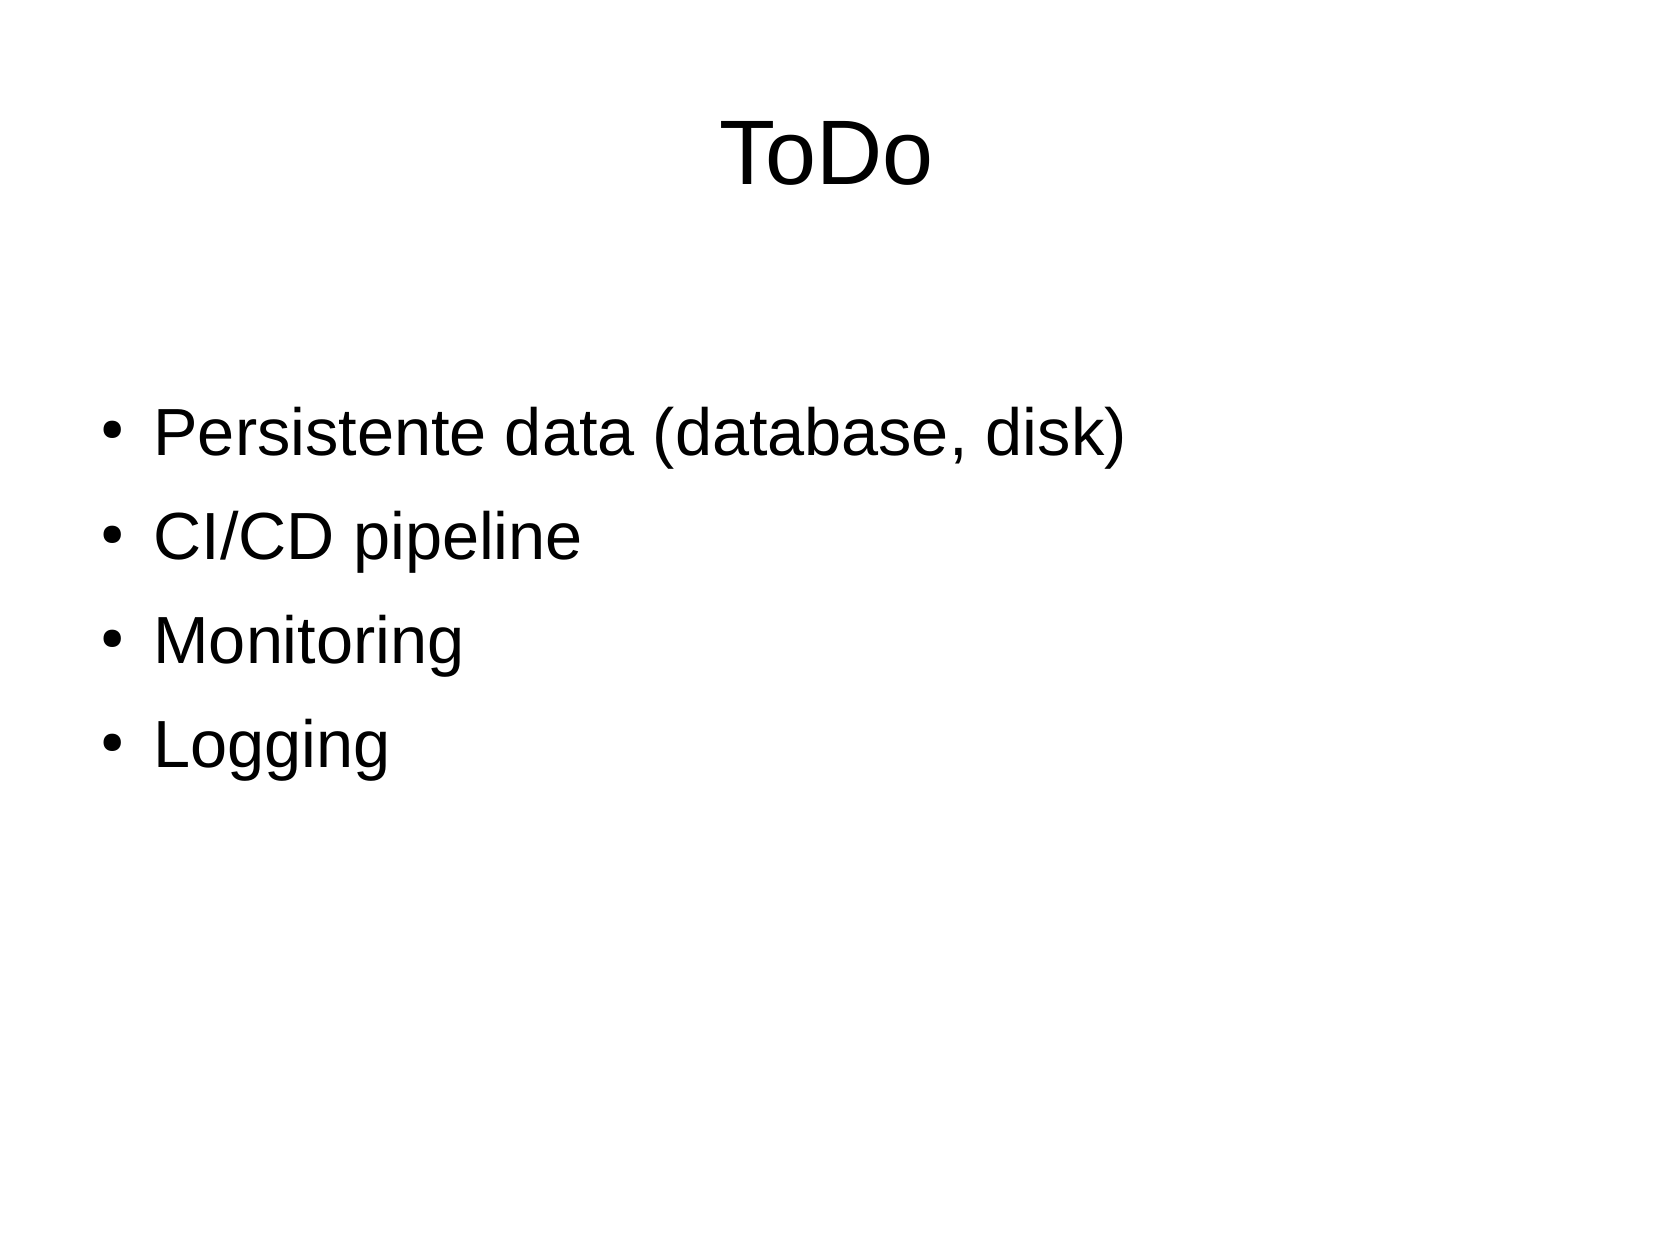

# ToDo
Persistente data (database, disk)
CI/CD pipeline
Monitoring
Logging